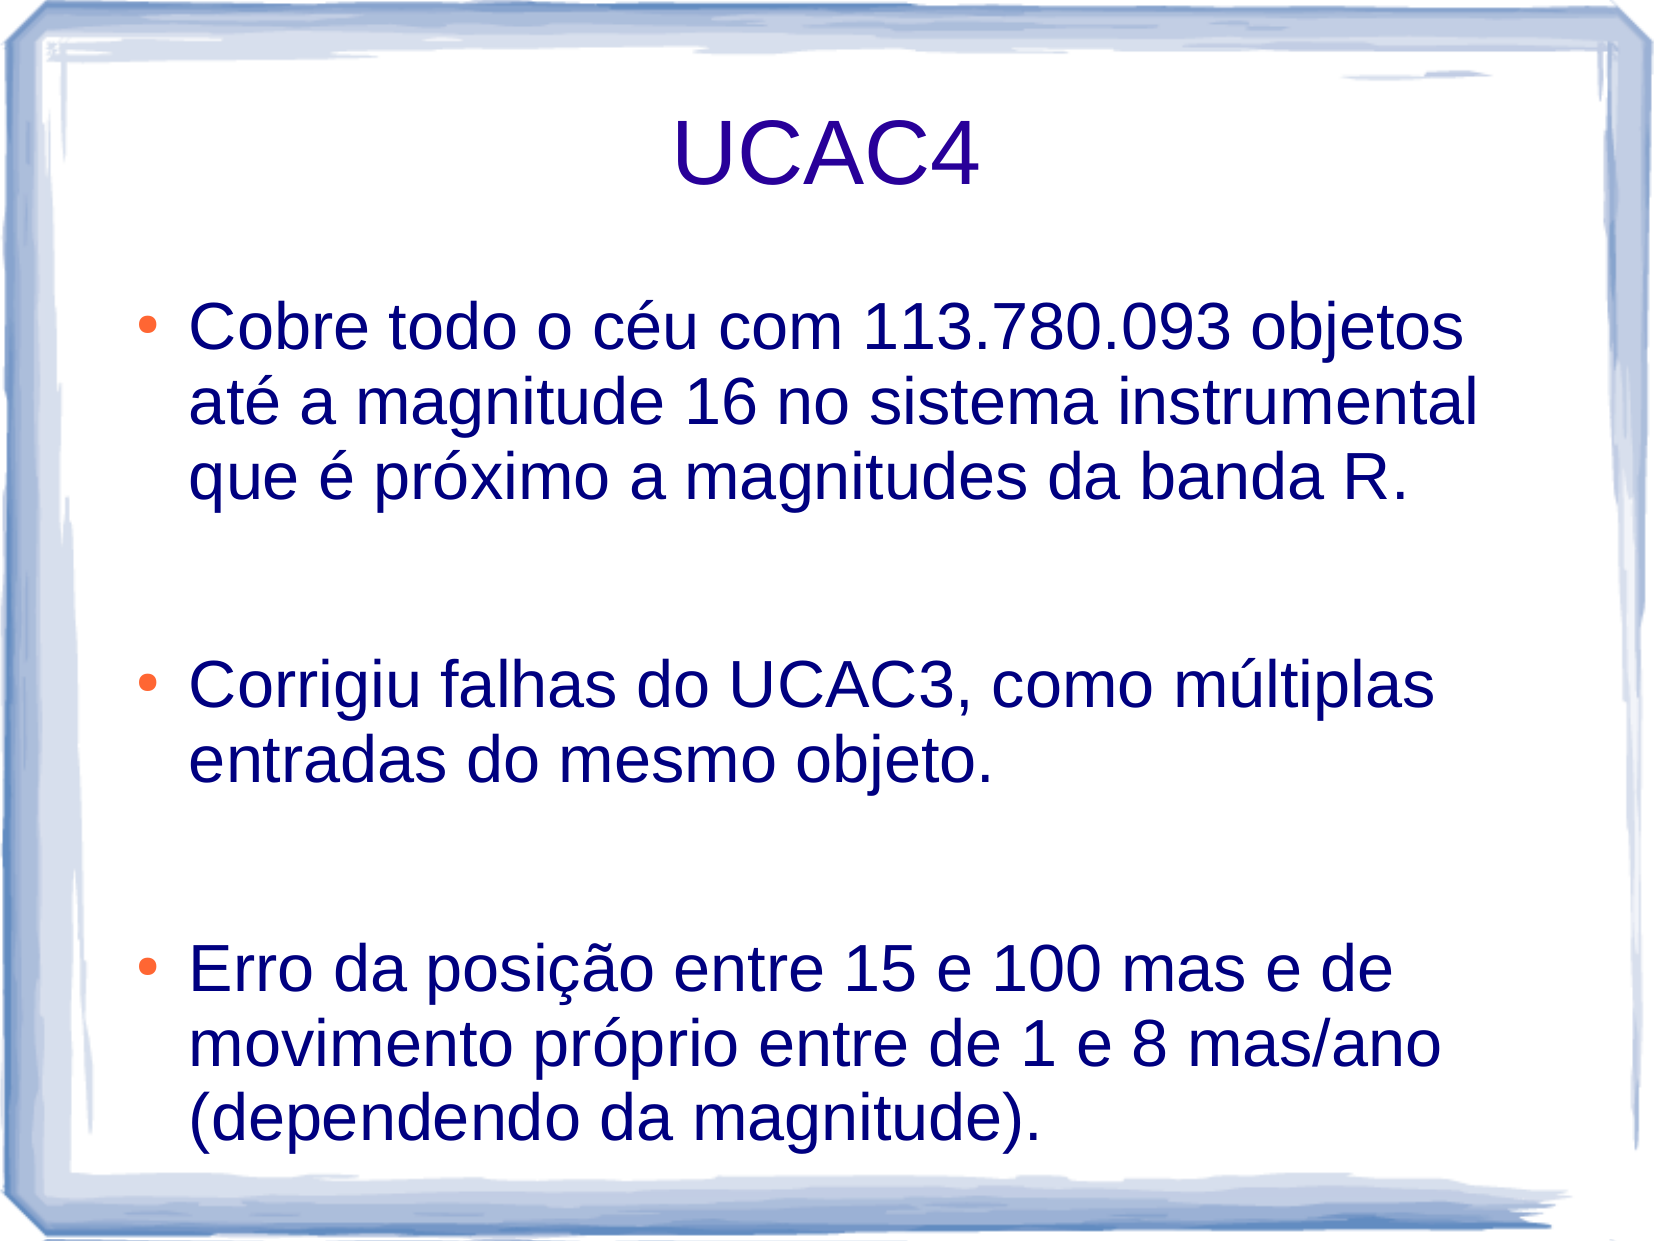

# UCAC4
Cobre todo o céu com 113.780.093 objetos até a magnitude 16 no sistema instrumental que é próximo a magnitudes da banda R.
Corrigiu falhas do UCAC3, como múltiplas entradas do mesmo objeto.
Erro da posição entre 15 e 100 mas e de movimento próprio entre de 1 e 8 mas/ano (dependendo da magnitude).